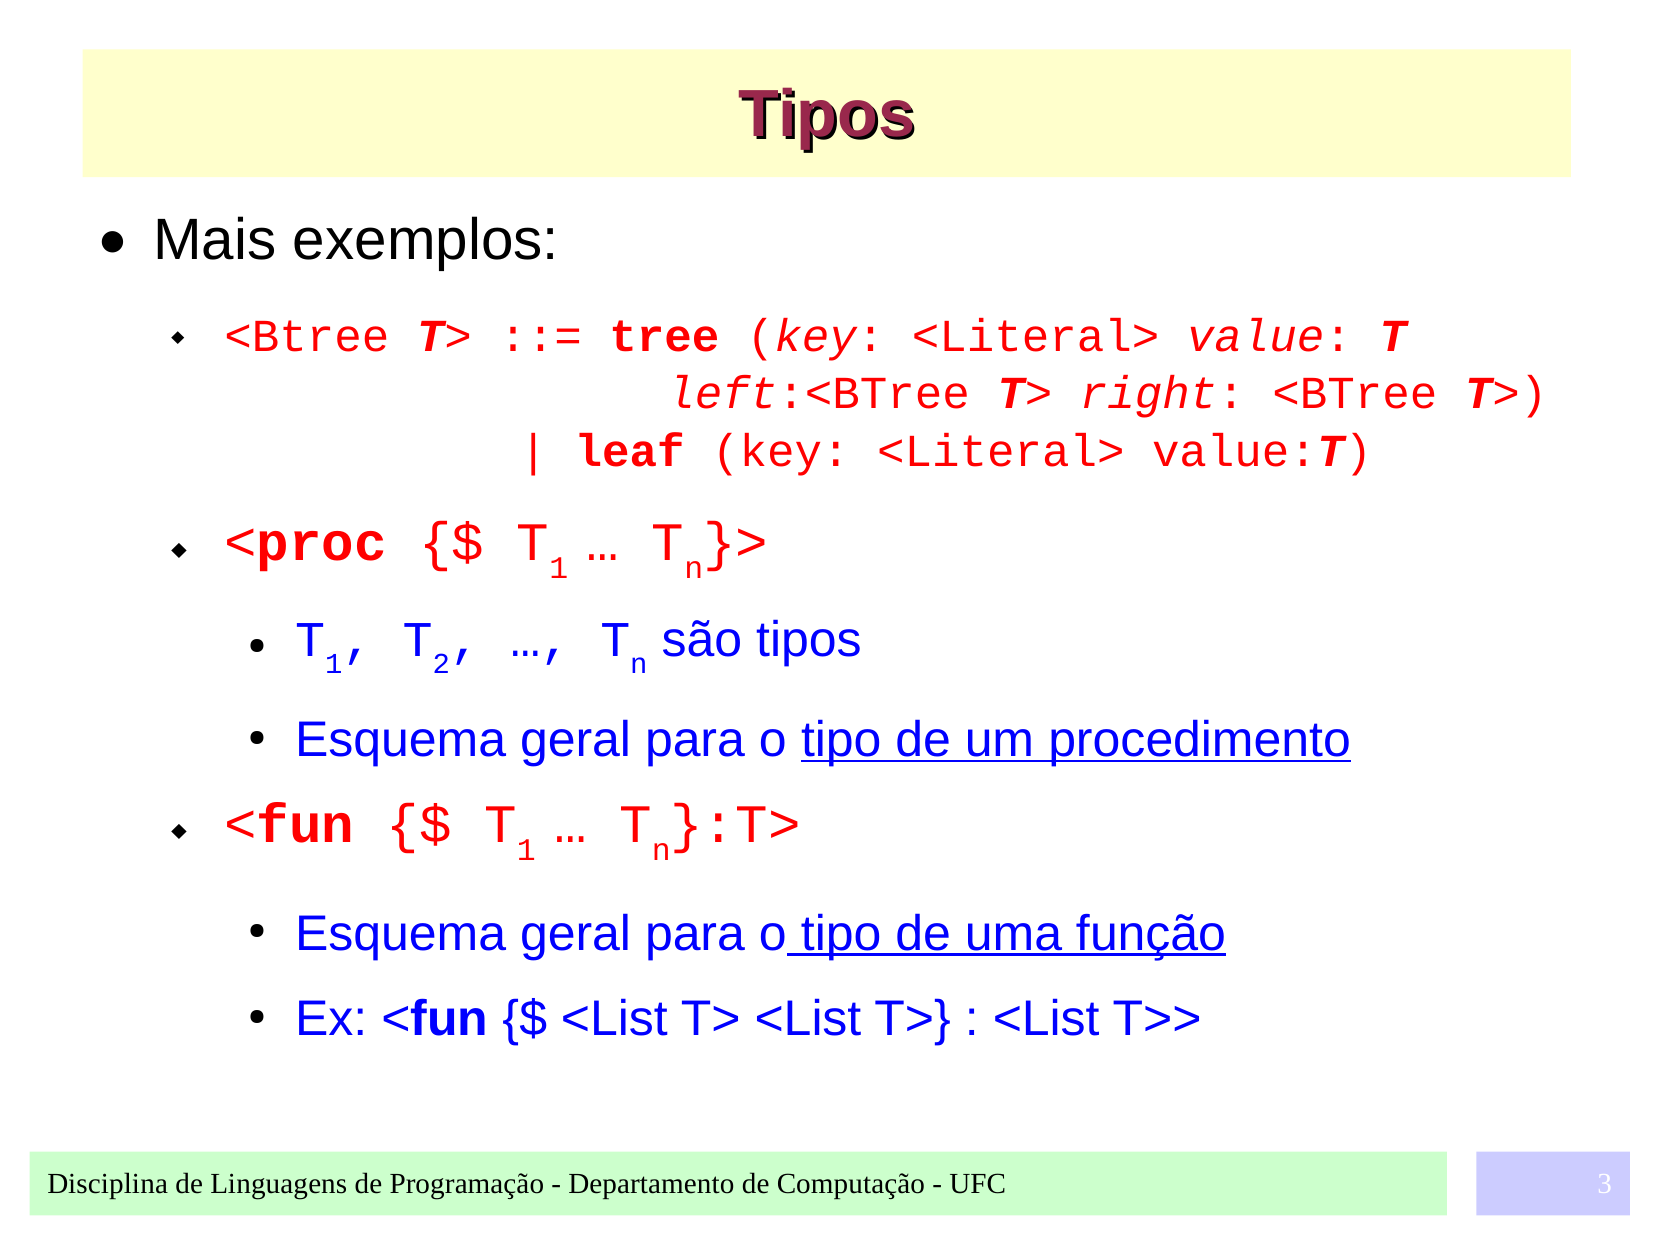

# Tipos
Mais exemplos:
<Btree T> ::= tree (key: <Literal> value: T
						left:<BTree T> right: <BTree T>)
				| leaf (key: <Literal> value:T)
<proc {$ T1 … Tn}>
T1, T2, …, Tn são tipos
Esquema geral para o tipo de um procedimento
<fun {$ T1 … Tn}:T>
Esquema geral para o tipo de uma função
Ex: <fun {$ <List T> <List T>} : <List T>>
Disciplina de Linguagens de Programação - Departamento de Computação - UFC
3